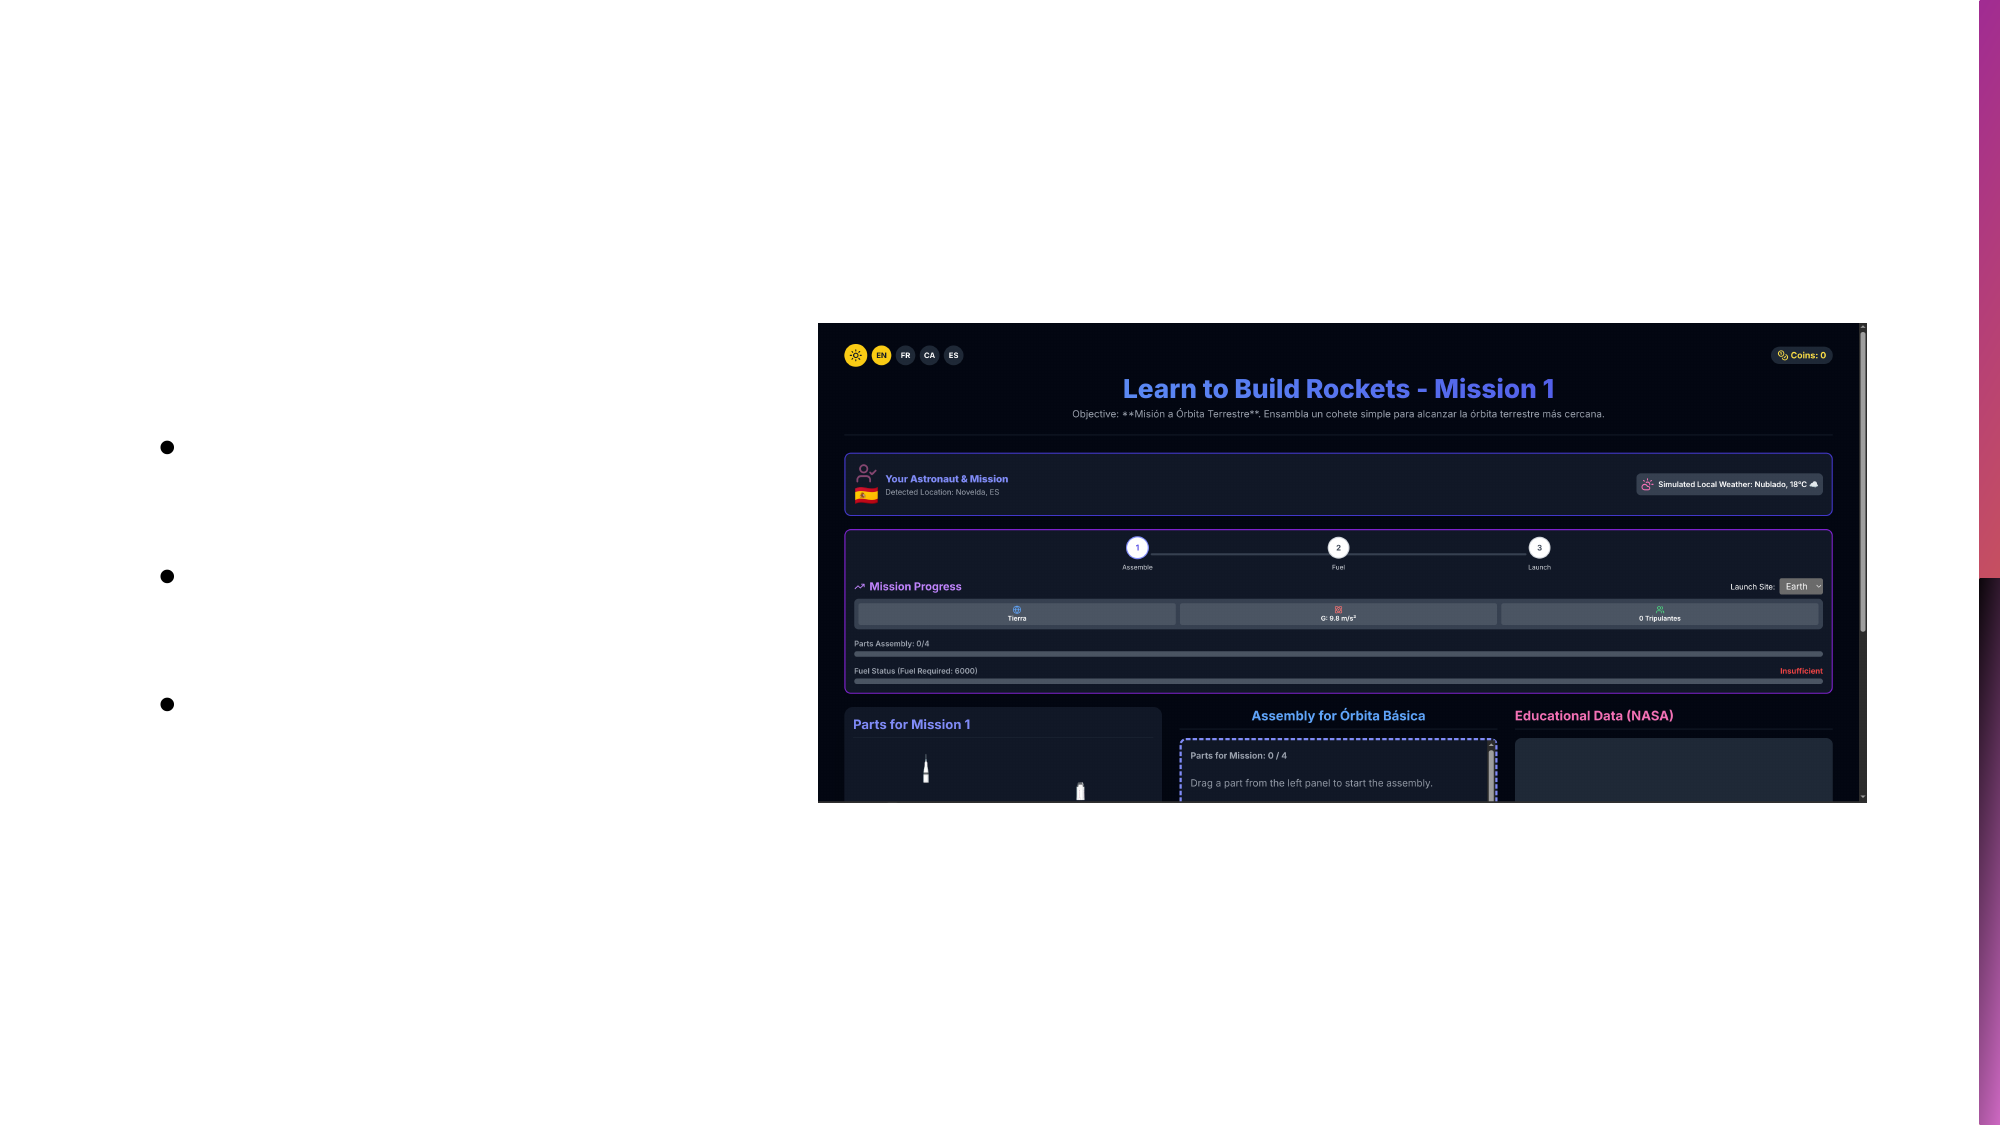

# Stages
Step-by-step guided advancement
Mission-based condition selection
Actual progress.